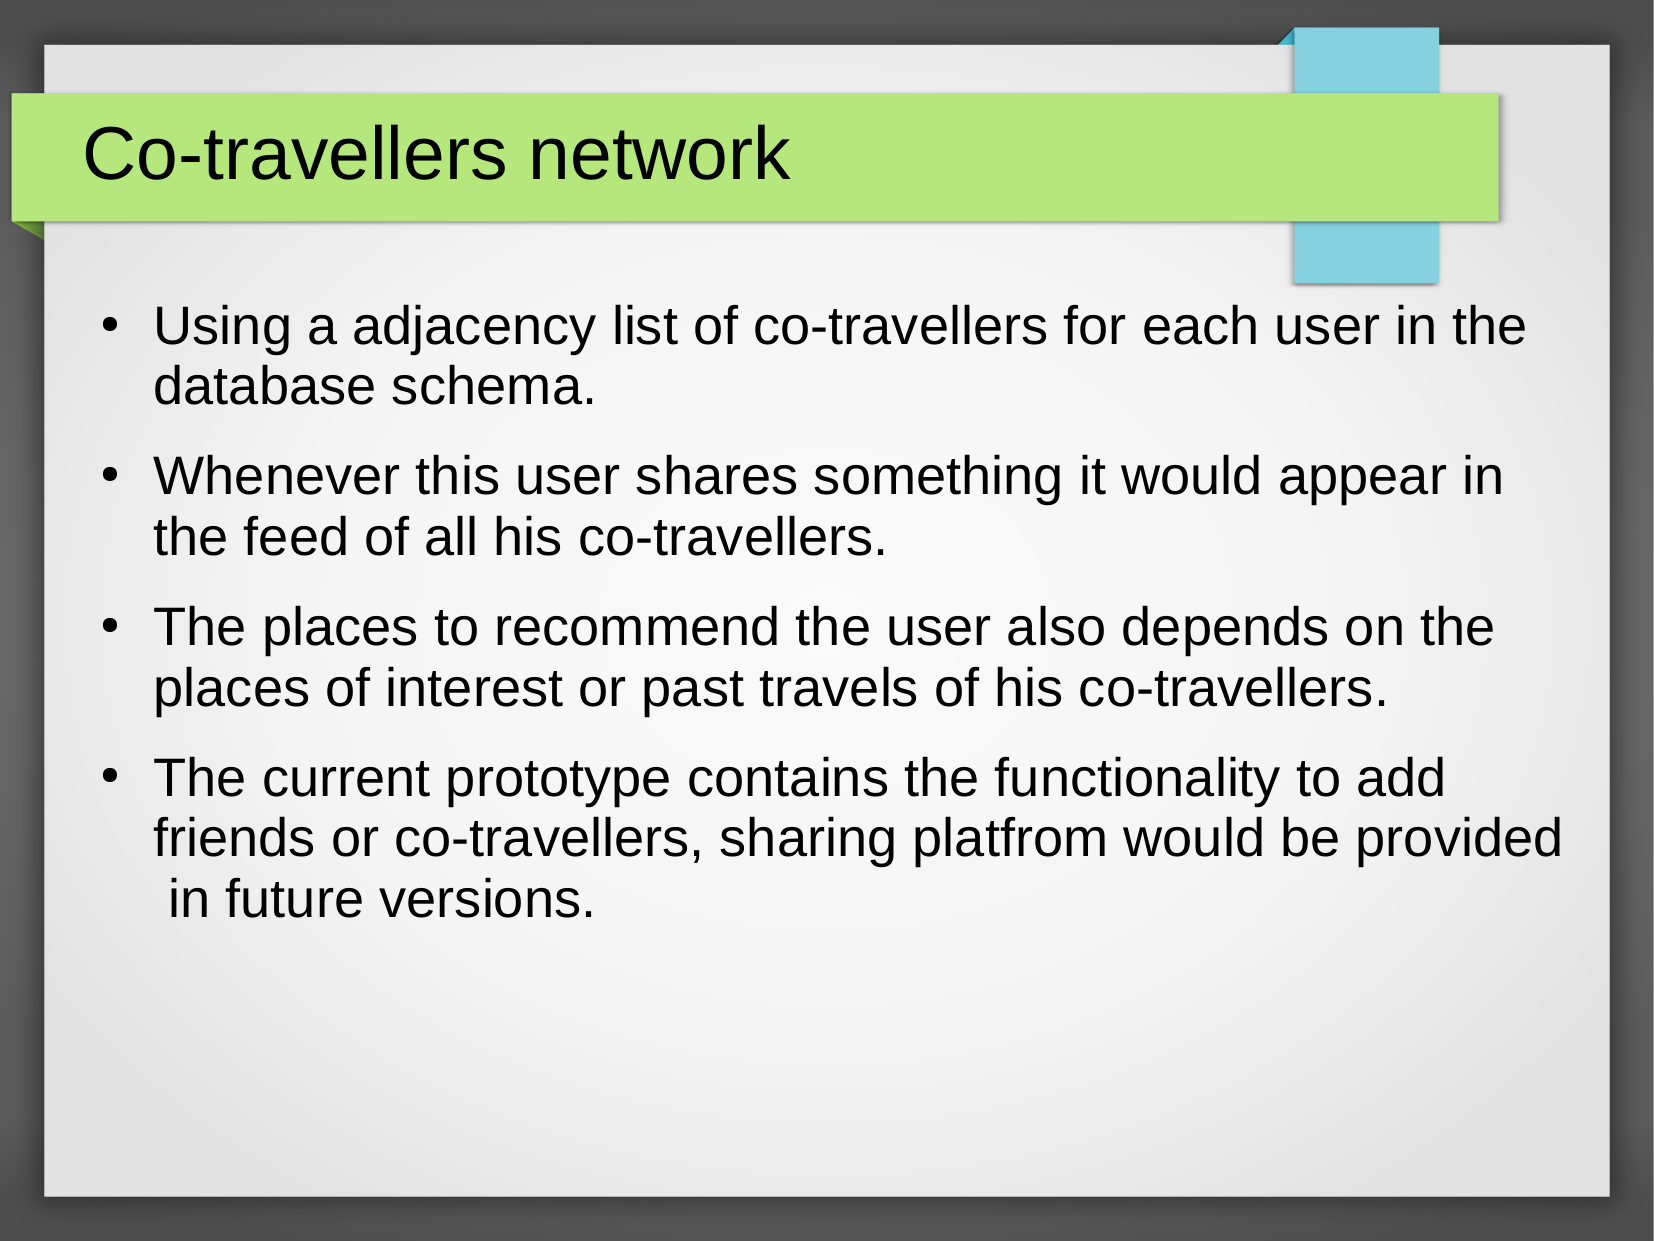

# Co-travellers network
Using a adjacency list of co-travellers for each user in the database schema.
Whenever this user shares something it would appear in the feed of all his co-travellers.
The places to recommend the user also depends on the places of interest or past travels of his co-travellers.
The current prototype contains the functionality to add friends or co-travellers, sharing platfrom would be provided in future versions.